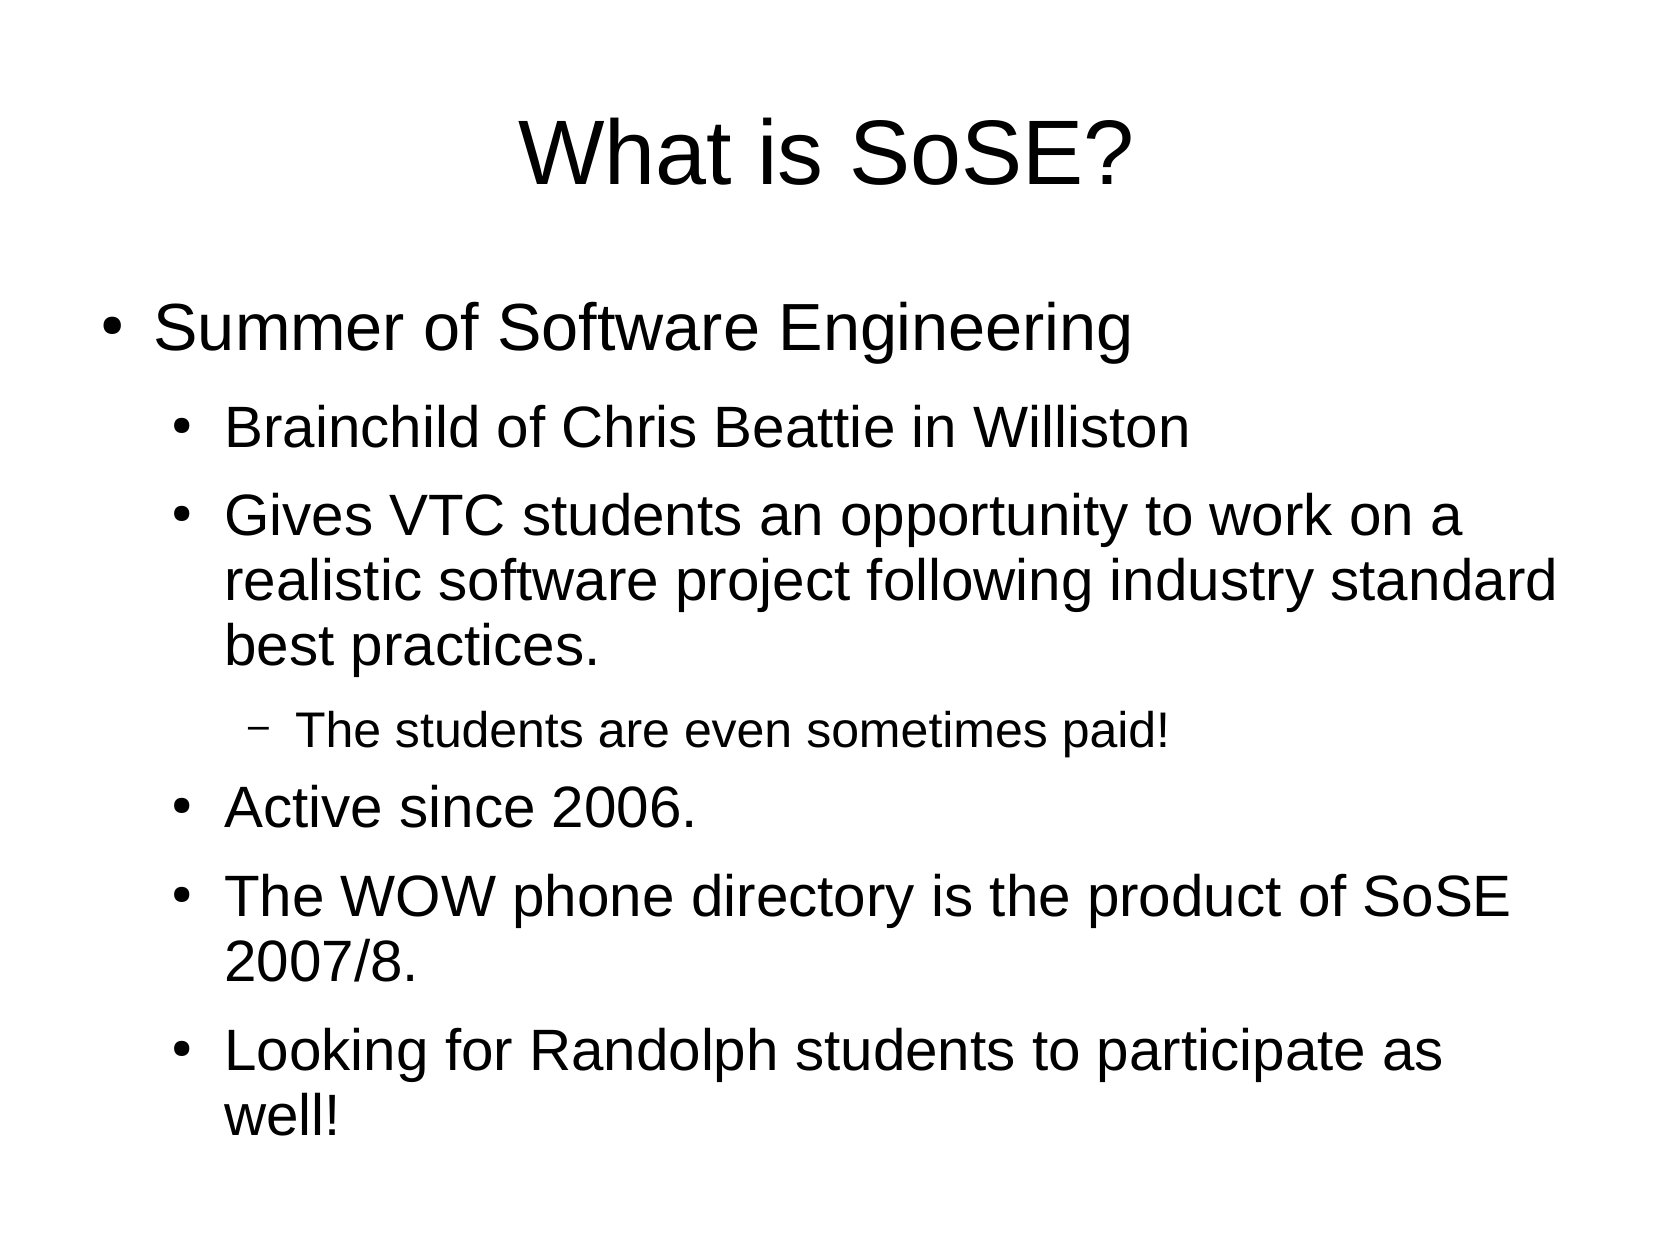

# What is SoSE?
Summer of Software Engineering
Brainchild of Chris Beattie in Williston
Gives VTC students an opportunity to work on a realistic software project following industry standard best practices.
The students are even sometimes paid!
Active since 2006.
The WOW phone directory is the product of SoSE 2007/8.
Looking for Randolph students to participate as well!